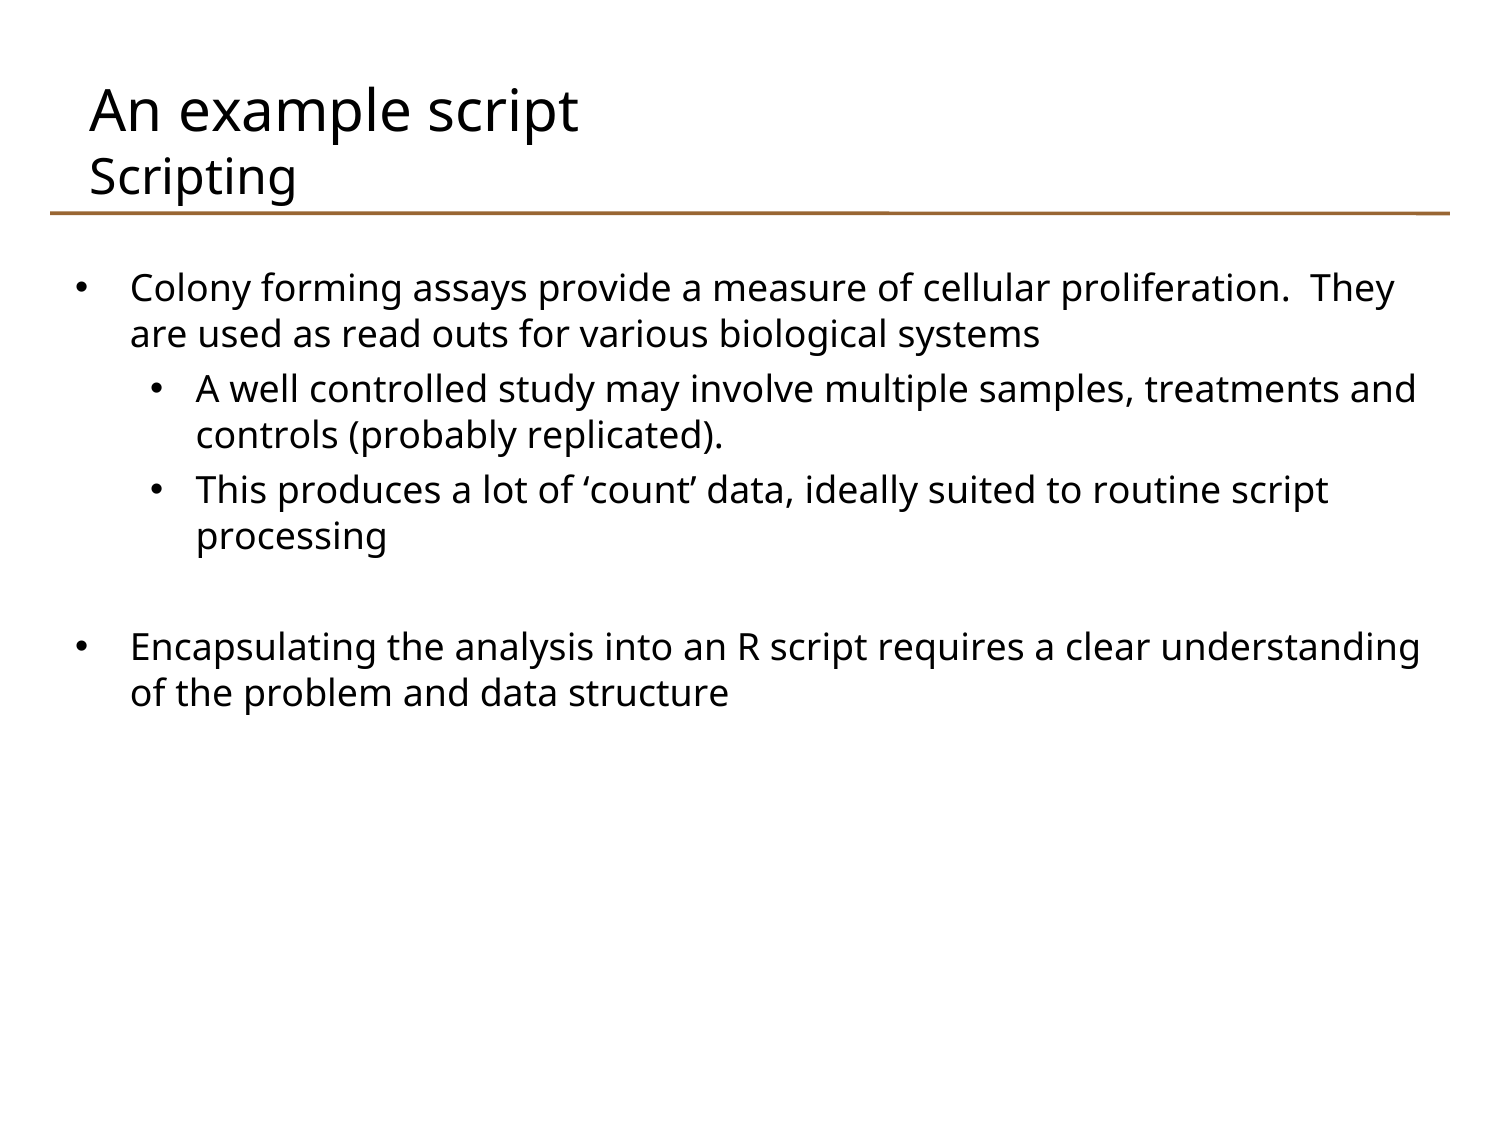

An example script
Scripting
Colony forming assays provide a measure of cellular proliferation. They are used as read outs for various biological systems
A well controlled study may involve multiple samples, treatments and controls (probably replicated).
This produces a lot of ‘count’ data, ideally suited to routine script processing
Encapsulating the analysis into an R script requires a clear understanding of the problem and data structure